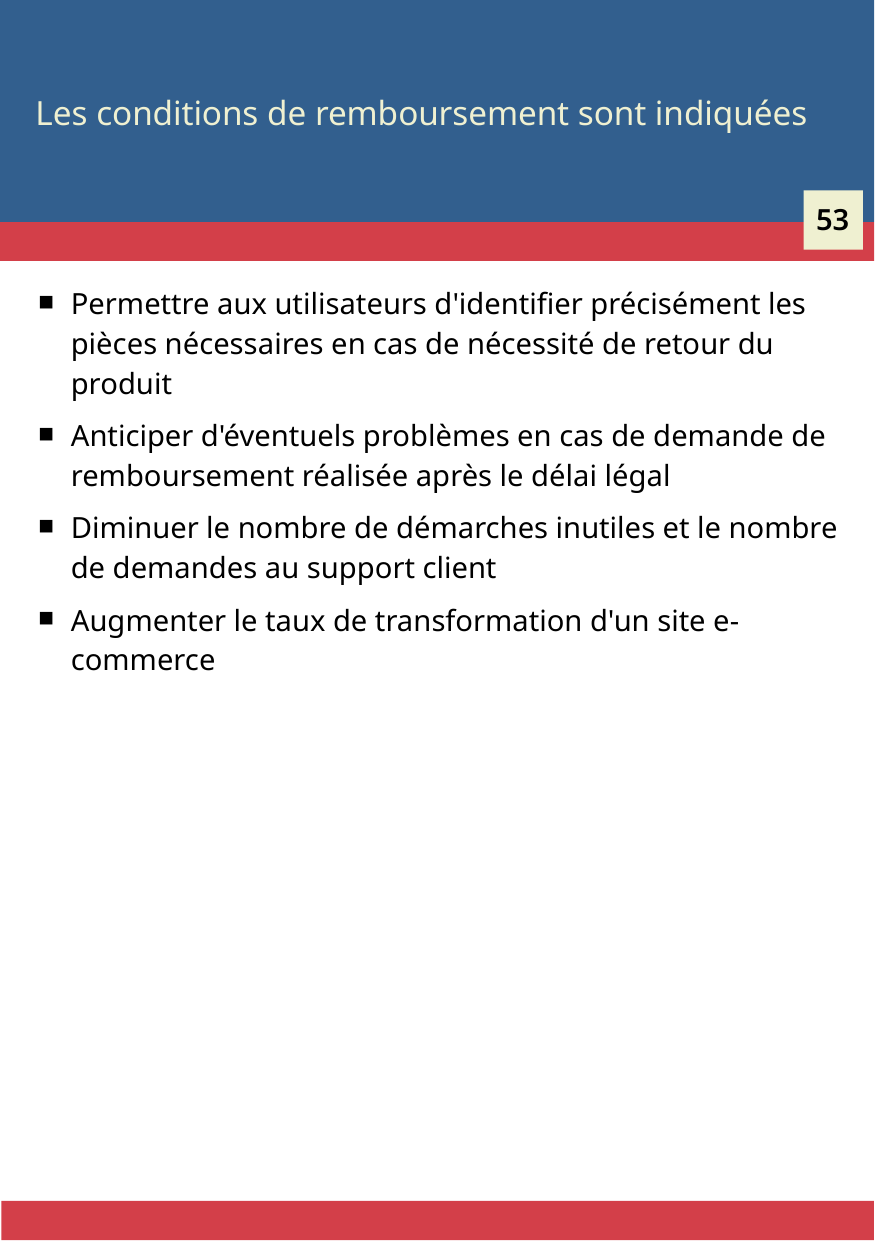

# Les conditions de remboursement sont indiquées
53
Permettre aux utilisateurs d'identifier précisément les pièces nécessaires en cas de nécessité de retour du produit
Anticiper d'éventuels problèmes en cas de demande de remboursement réalisée après le délai légal
Diminuer le nombre de démarches inutiles et le nombre de demandes au support client
Augmenter le taux de transformation d'un site e-commerce